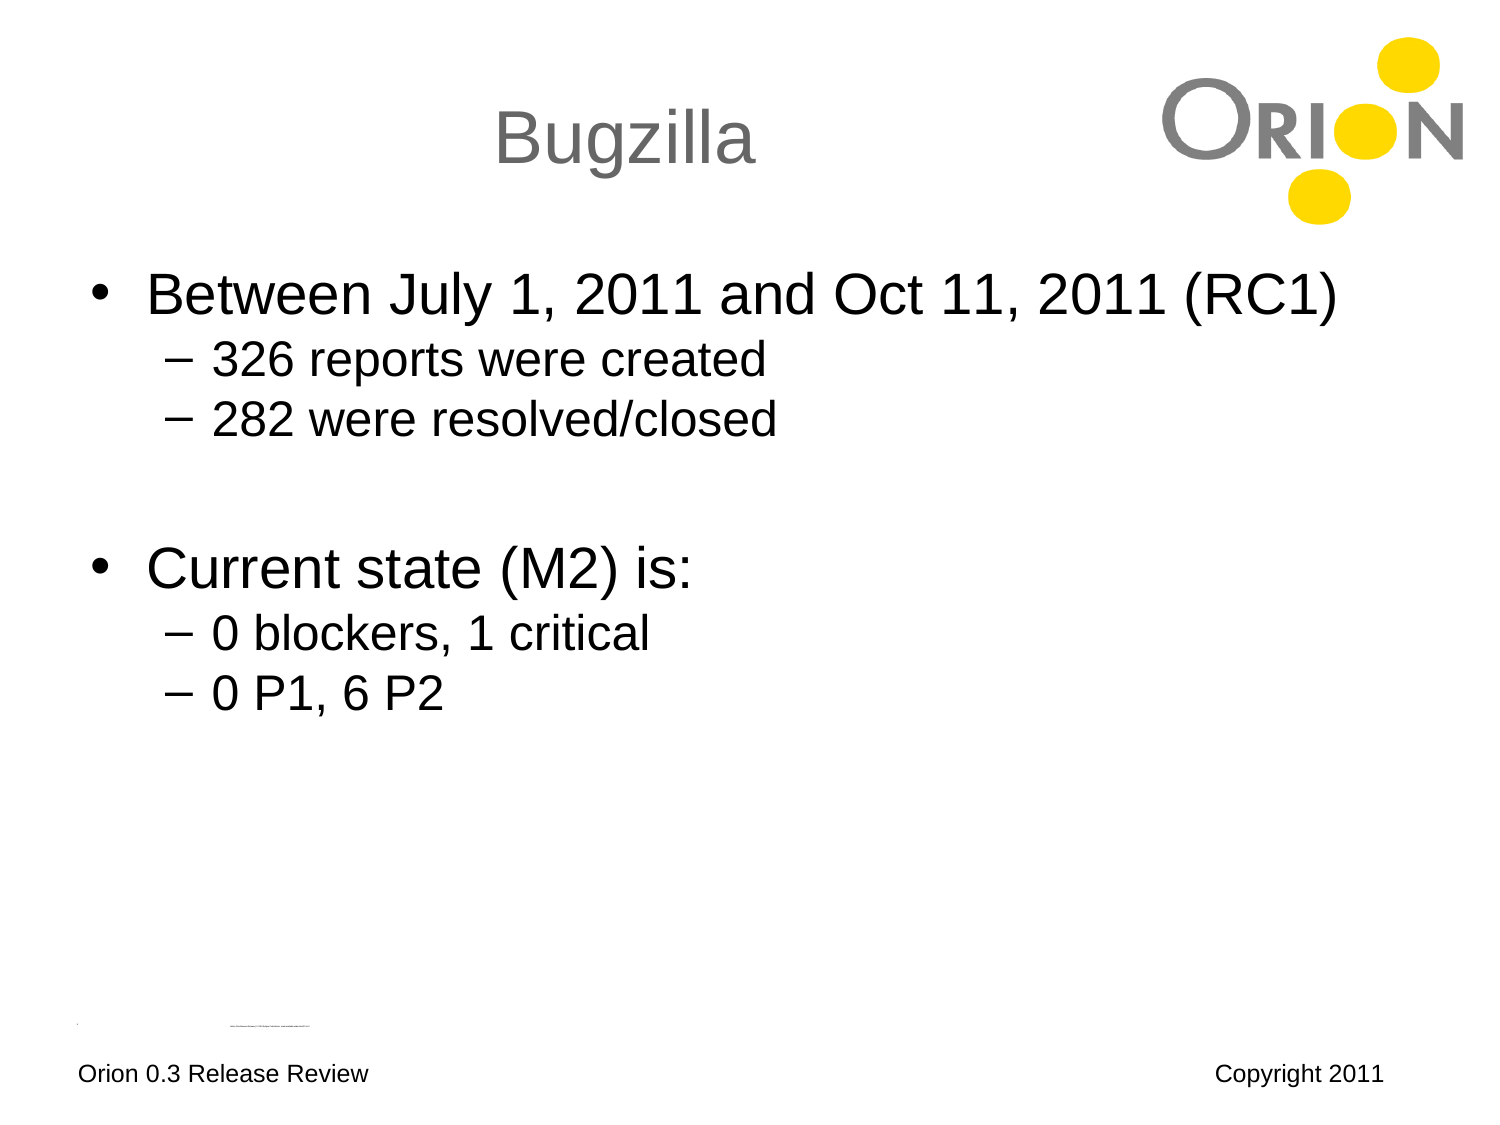

# Bugzilla
Between July 1, 2011 and Oct 11, 2011 (RC1)
326 reports were created
282 were resolved/closed
Current state (M2) is:
0 blockers, 1 critical
0 P1, 6 P2
9
Copyright 2011